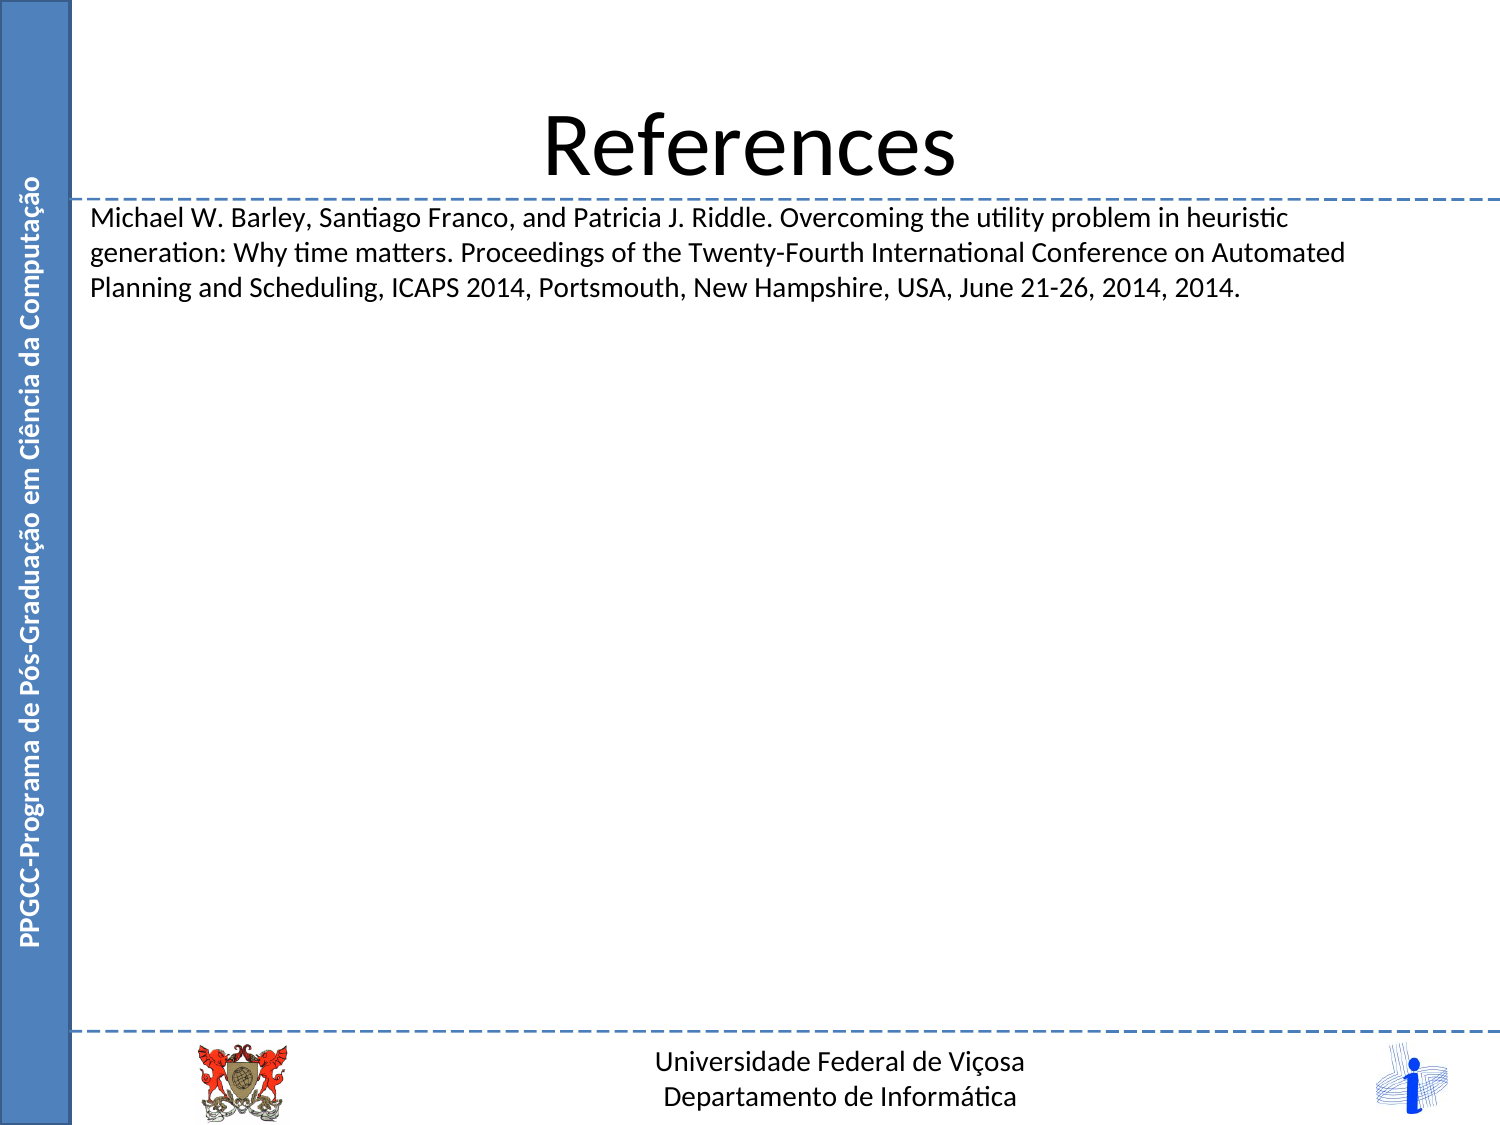

References
Michael W. Barley, Santiago Franco, and Patricia J. Riddle. Overcoming the utility problem in heuristic generation: Why time matters. Proceedings of the Twenty-Fourth International Conference on Automated Planning and Scheduling, ICAPS 2014, Portsmouth, New Hampshire, USA, June 21-26, 2014, 2014.
PPGCC-Programa de Pós-Graduação em Ciência da Computação
Universidade Federal de Viçosa
Departamento de Informática